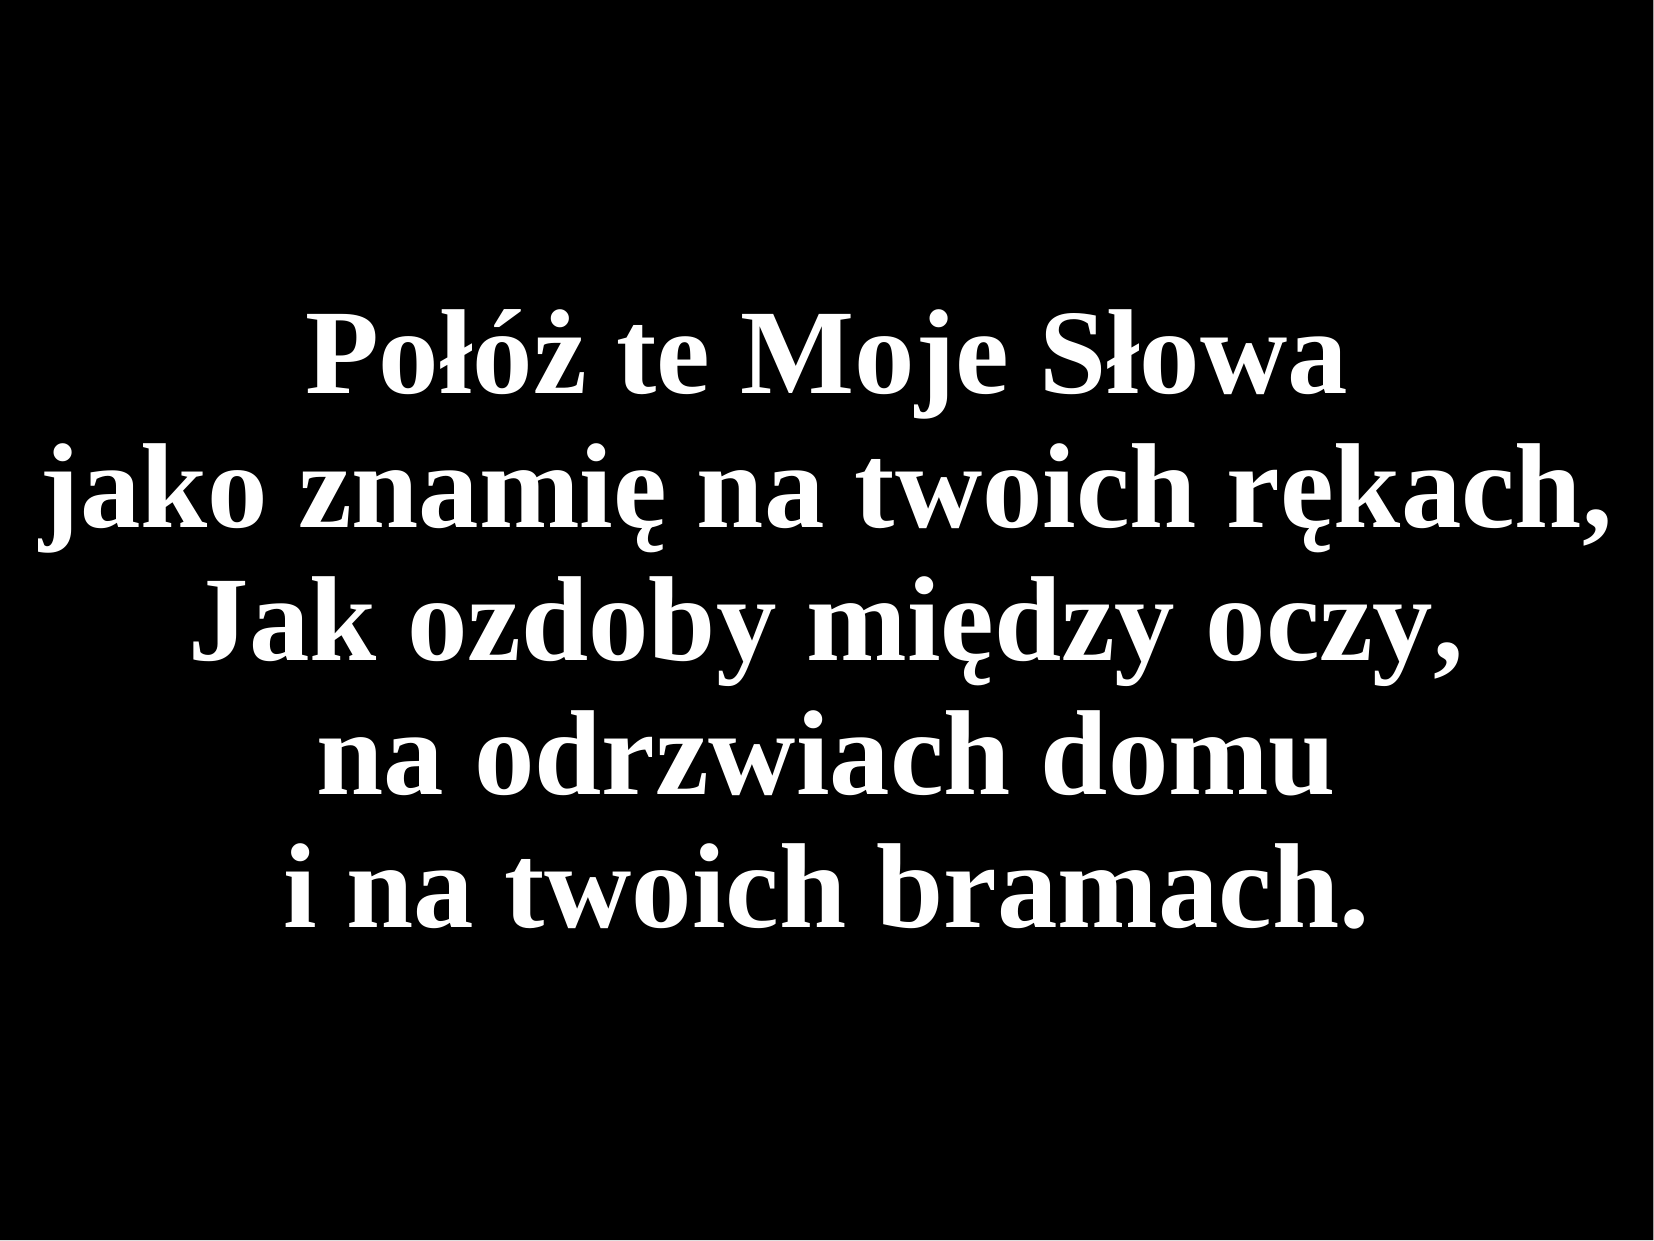

# Połóż te Moje Słowa jako znamię na twoich rękach, Jak ozdoby między oczy, na odrzwiach domu i na twoich bramach.